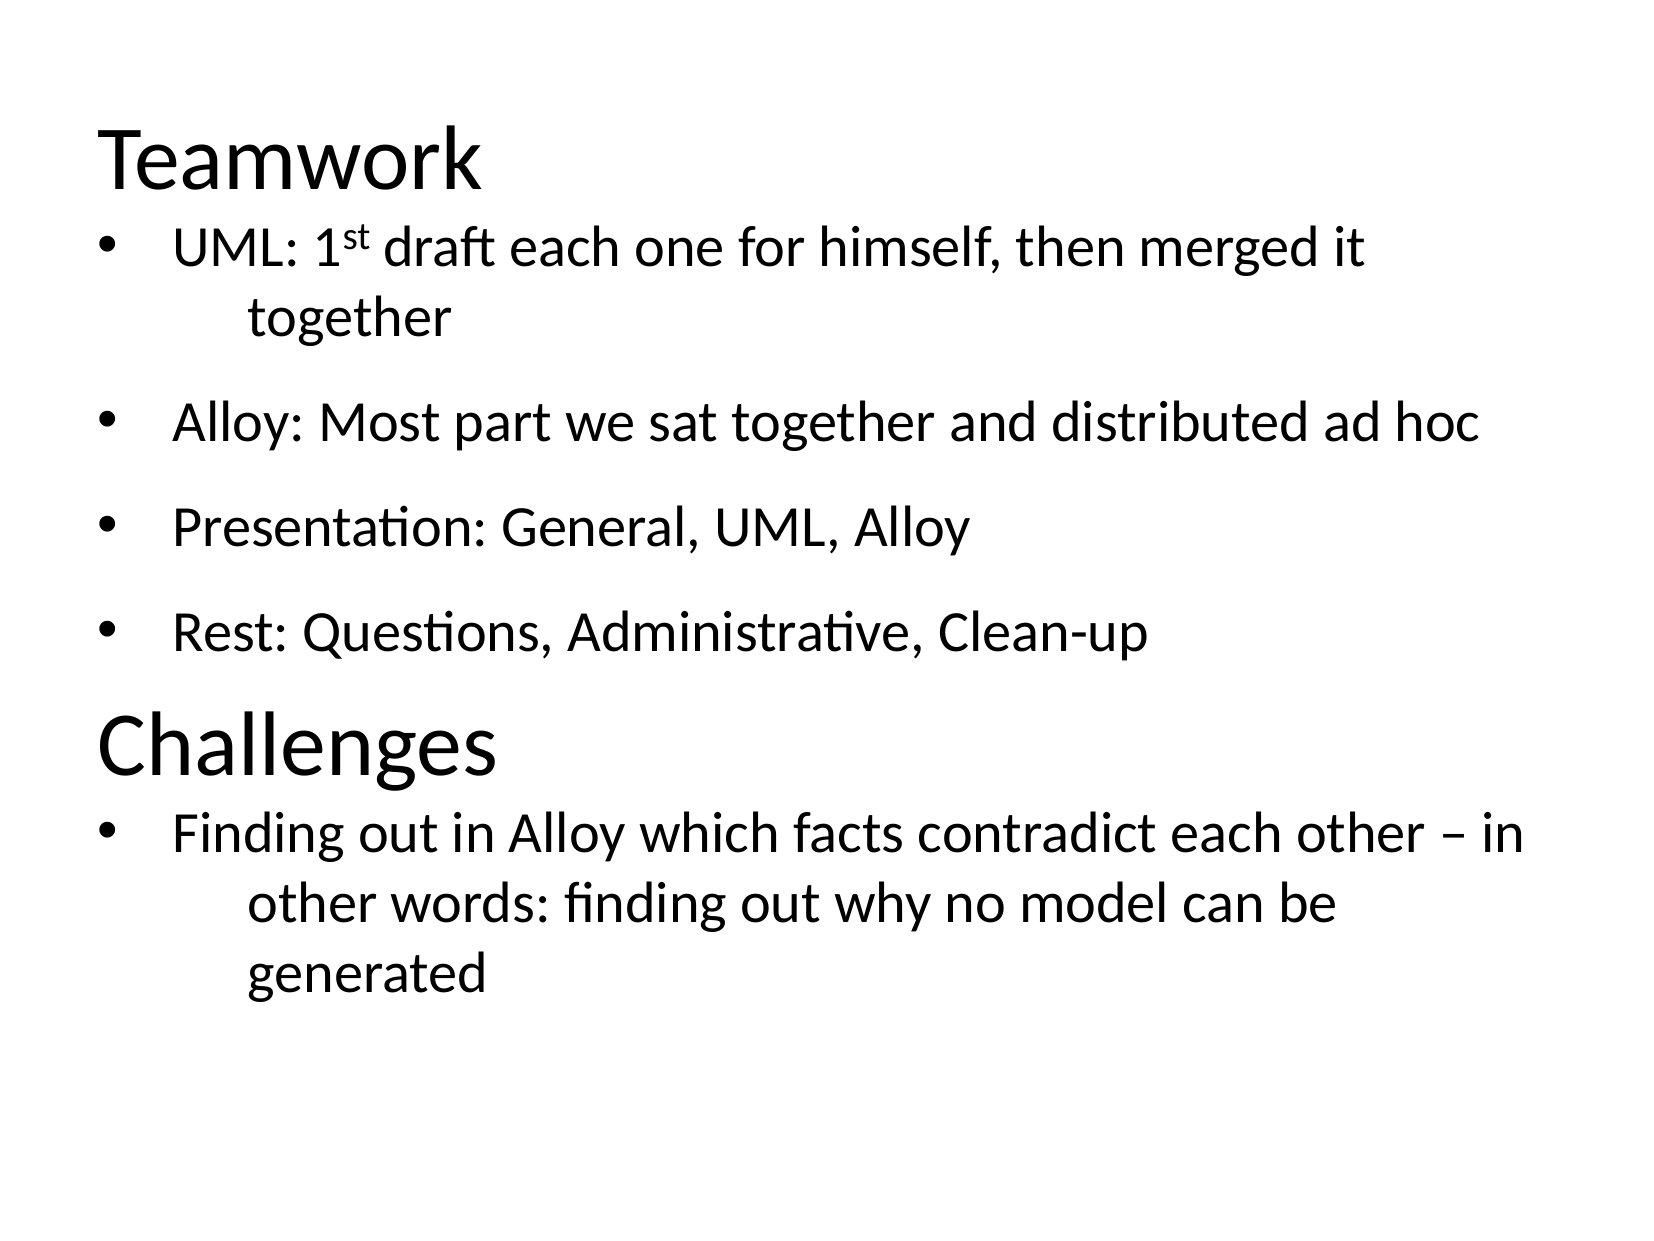

Teamwork
UML: 1st draft each one for himself, then merged it together
Alloy: Most part we sat together and distributed ad hoc
Presentation: General, UML, Alloy
Rest: Questions, Administrative, Clean-up
Challenges
Finding out in Alloy which facts contradict each other – in other words: finding out why no model can be generated